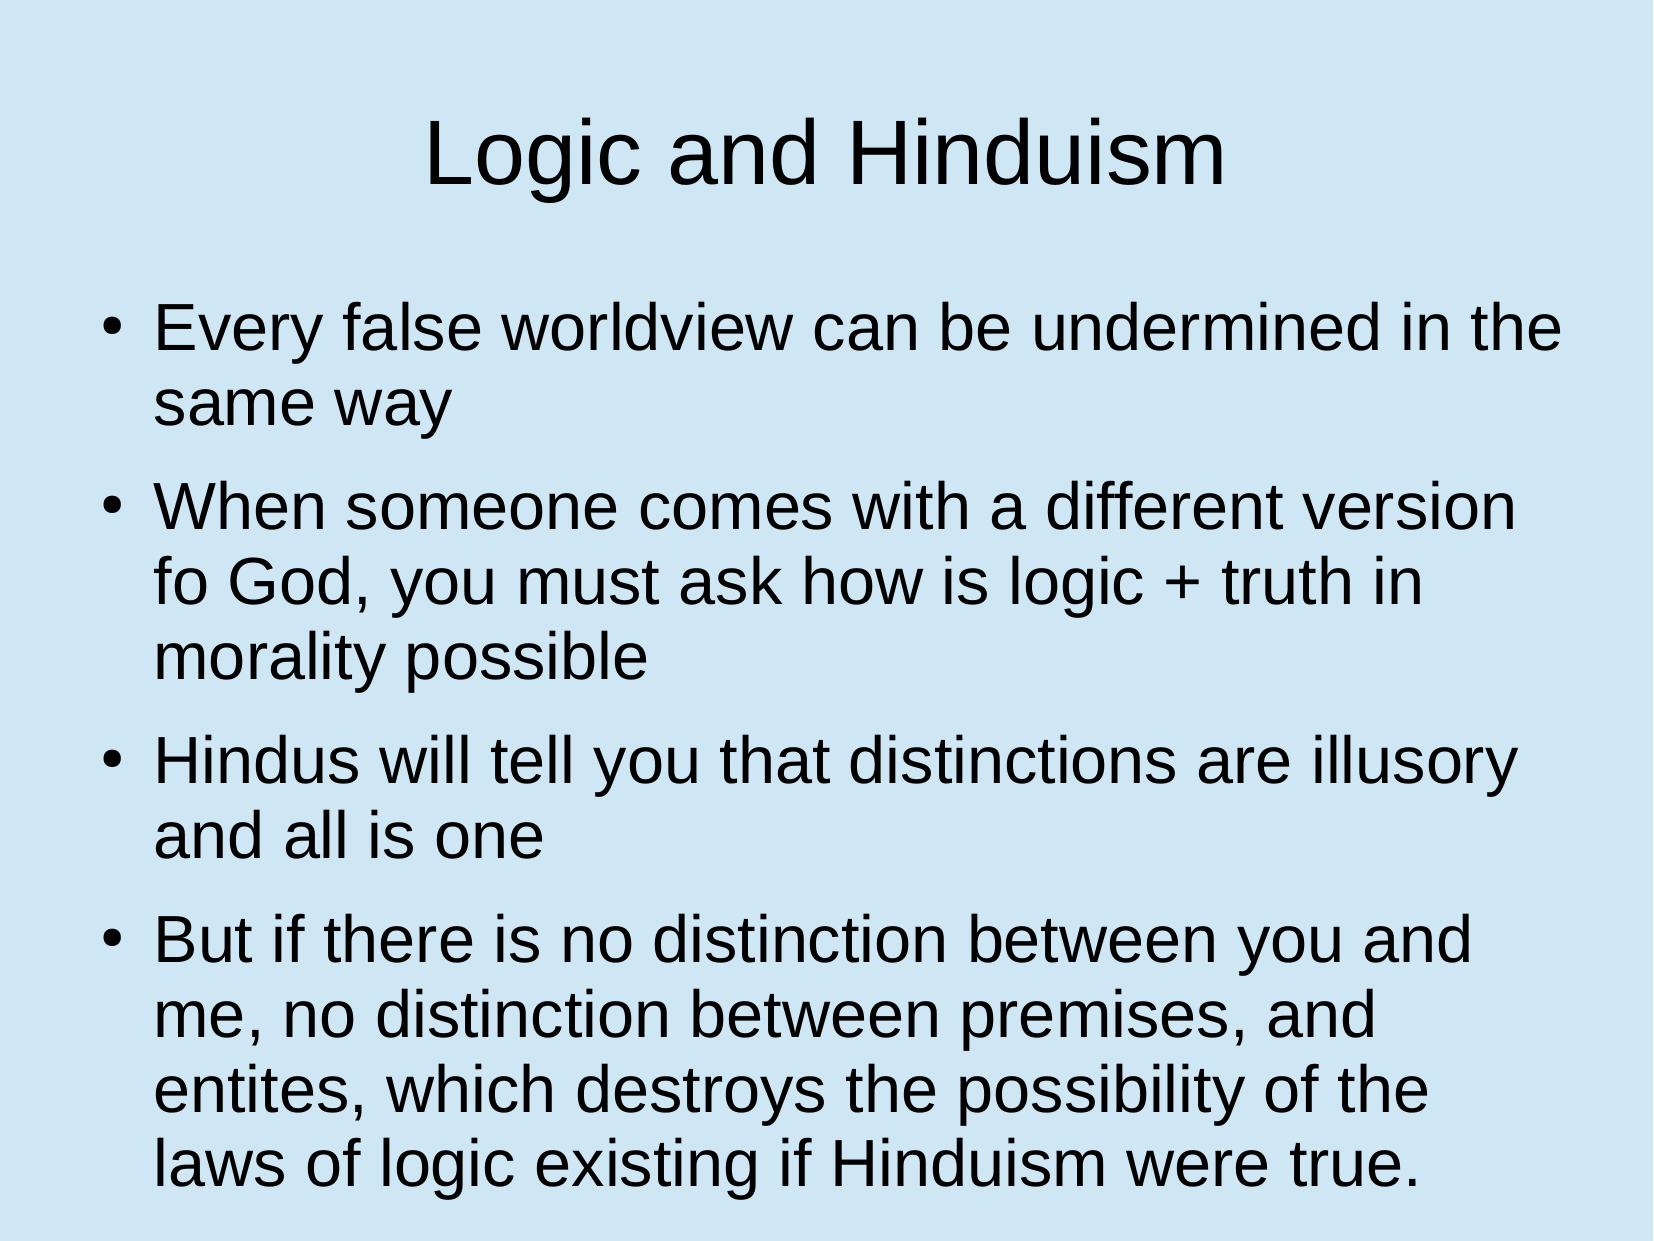

# Logic and Hinduism
Every false worldview can be undermined in the same way
When someone comes with a different version fo God, you must ask how is logic + truth in morality possible
Hindus will tell you that distinctions are illusory and all is one
But if there is no distinction between you and me, no distinction between premises, and entites, which destroys the possibility of the laws of logic existing if Hinduism were true.